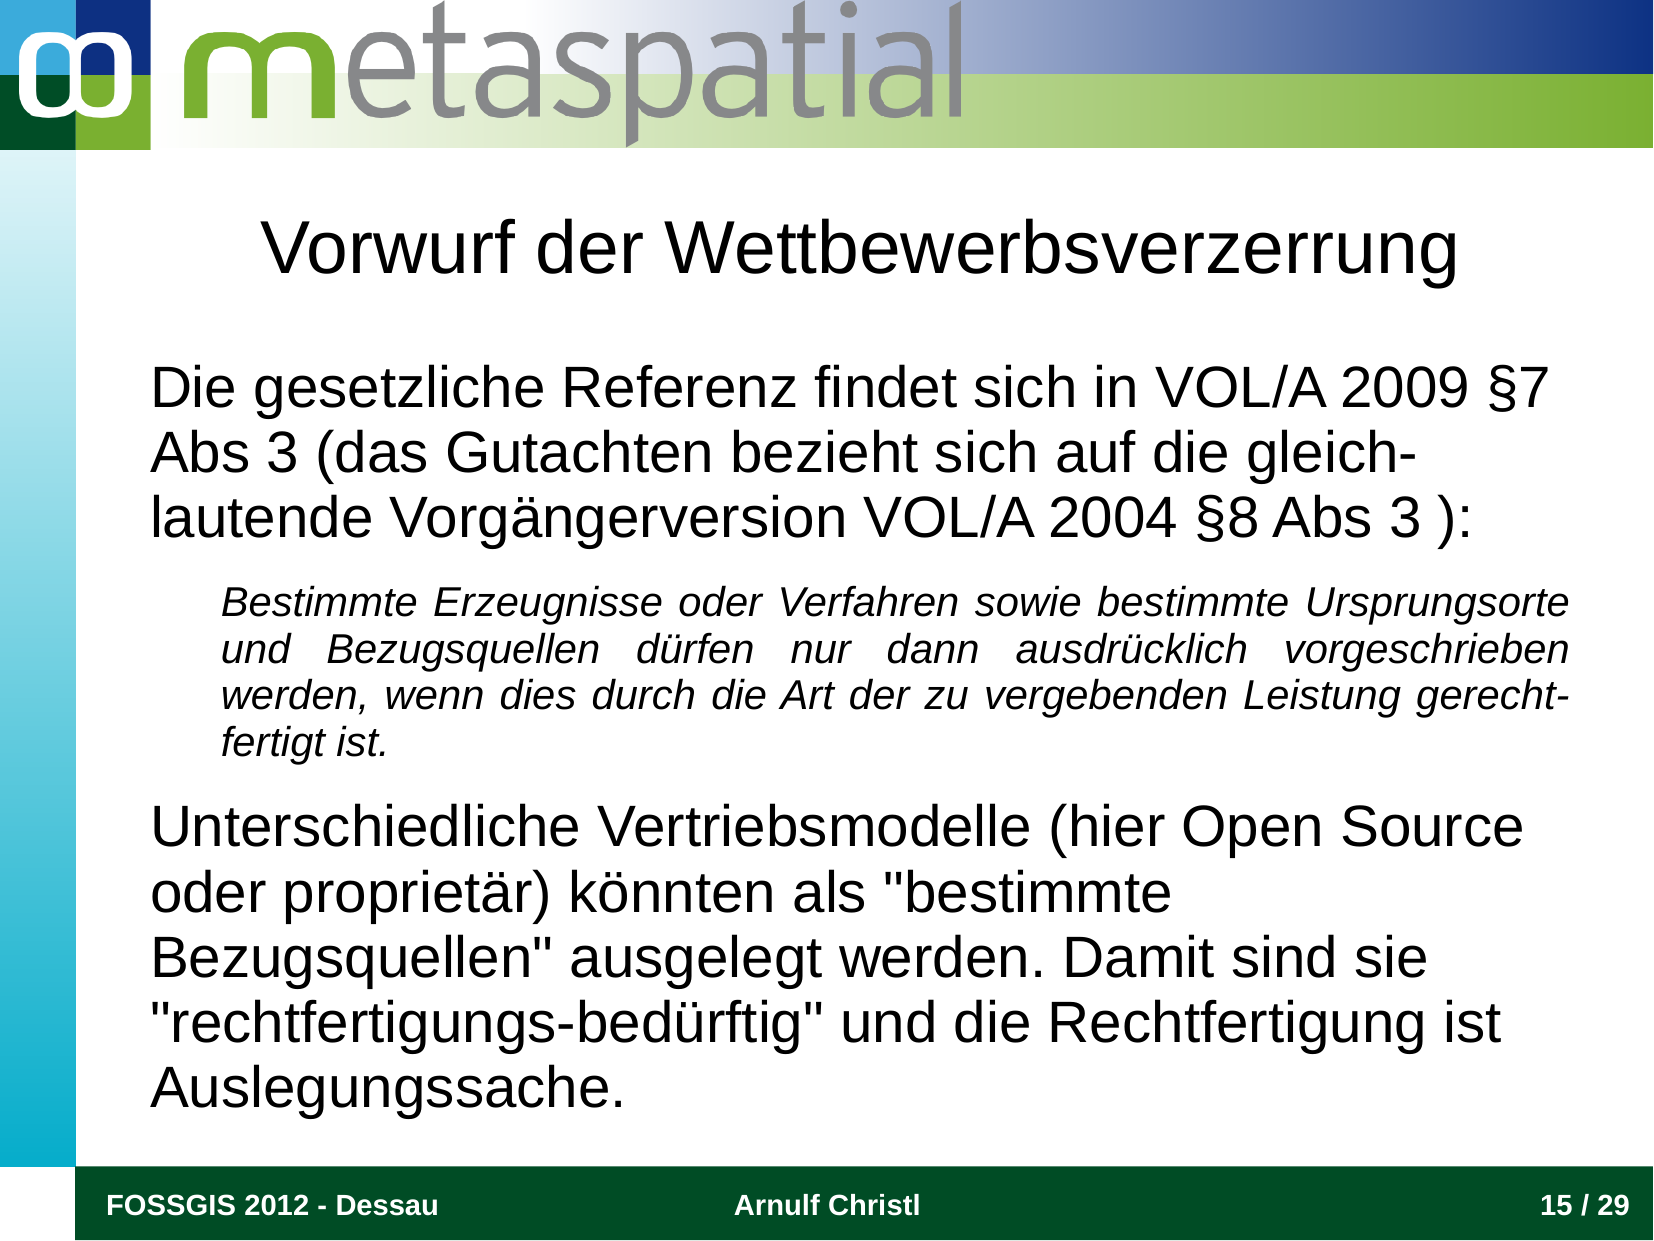

# Vorwurf der Wettbewerbsverzerrung
Die gesetzliche Referenz findet sich in VOL/A 2009 §7 Abs 3 (das Gutachten bezieht sich auf die gleich-lautende Vorgängerversion VOL/A 2004 §8 Abs 3 ):
Bestimmte Erzeugnisse oder Verfahren sowie bestimmte Ursprungsorte und Bezugsquellen dürfen nur dann ausdrücklich vorgeschrieben werden, wenn dies durch die Art der zu vergebenden Leistung gerecht-fertigt ist.
Unterschiedliche Vertriebsmodelle (hier Open Source oder proprietär) könnten als "bestimmte Bezugsquellen" ausgelegt werden. Damit sind sie "rechtfertigungs-bedürftig" und die Rechtfertigung ist Auslegungssache.
FOSSGIS 2012 - Dessau
Arnulf Christl
15